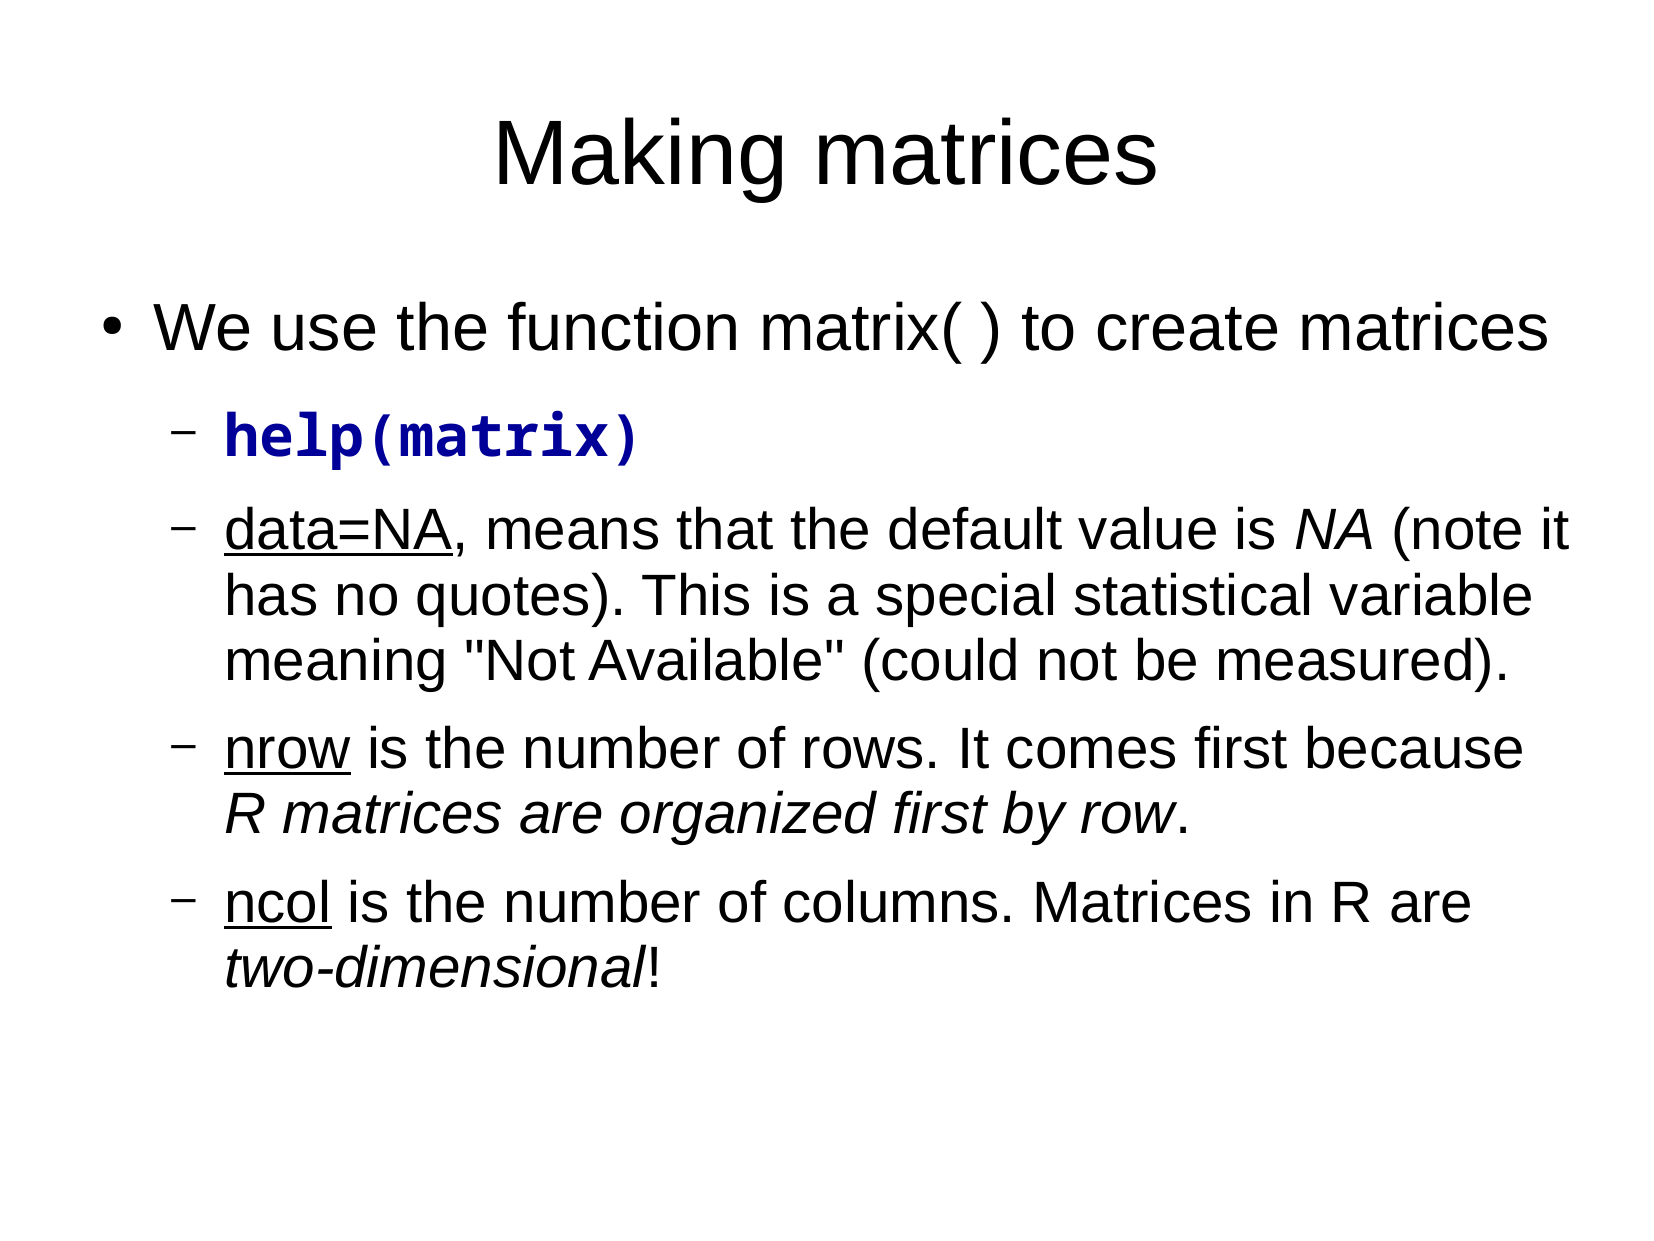

# Making matrices
We use the function matrix( ) to create matrices
help(matrix)
data=NA, means that the default value is NA (note it has no quotes). This is a special statistical variable meaning "Not Available" (could not be measured).
nrow is the number of rows. It comes first because R matrices are organized first by row.
ncol is the number of columns. Matrices in R are two-dimensional!